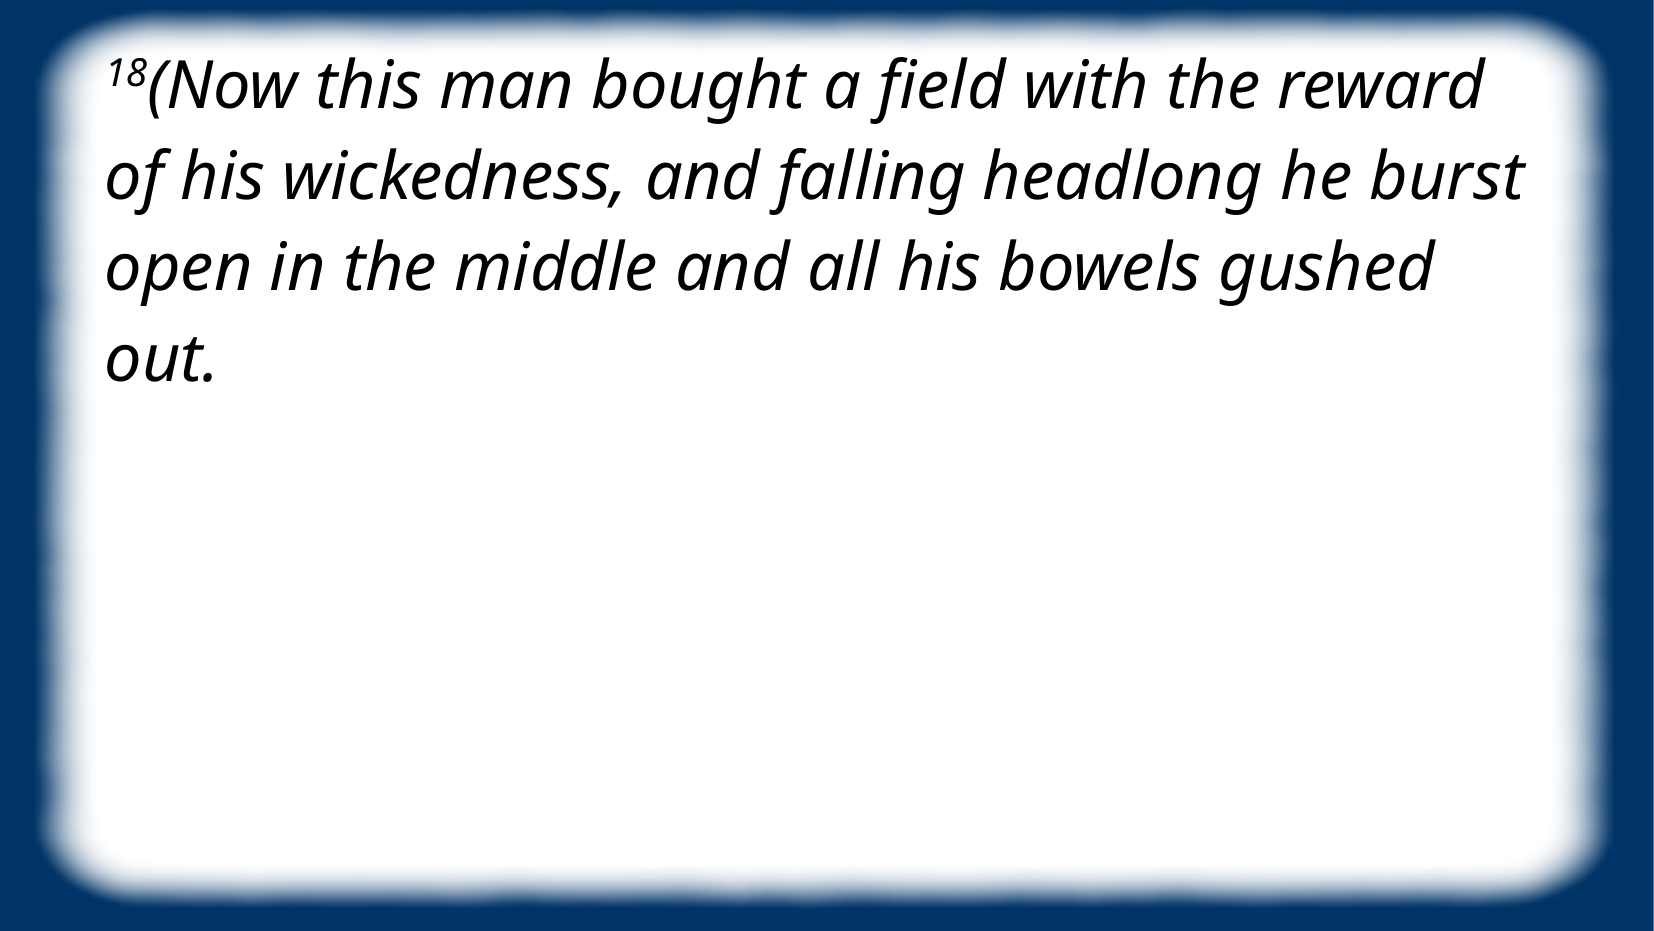

18(Now this man bought a field with the reward of his wickedness, and falling headlong he burst open in the middle and all his bowels gushed out.